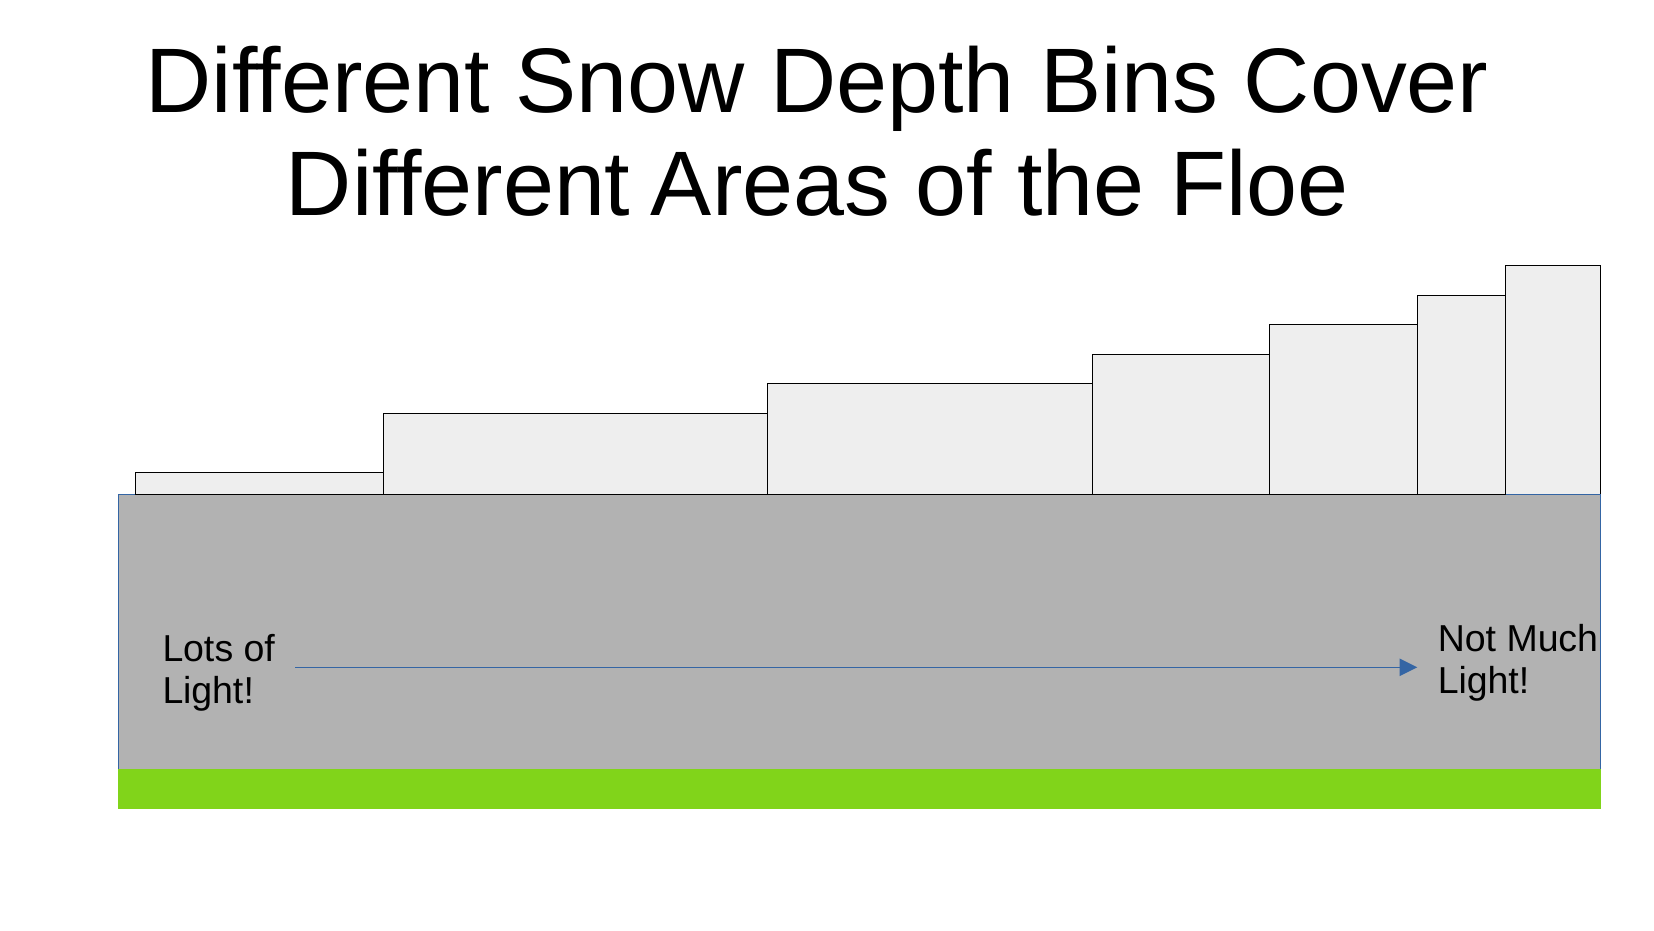

# Different Snow Depth Bins Cover Different Areas of the Floe
Not Much Light!
Lots of Light!